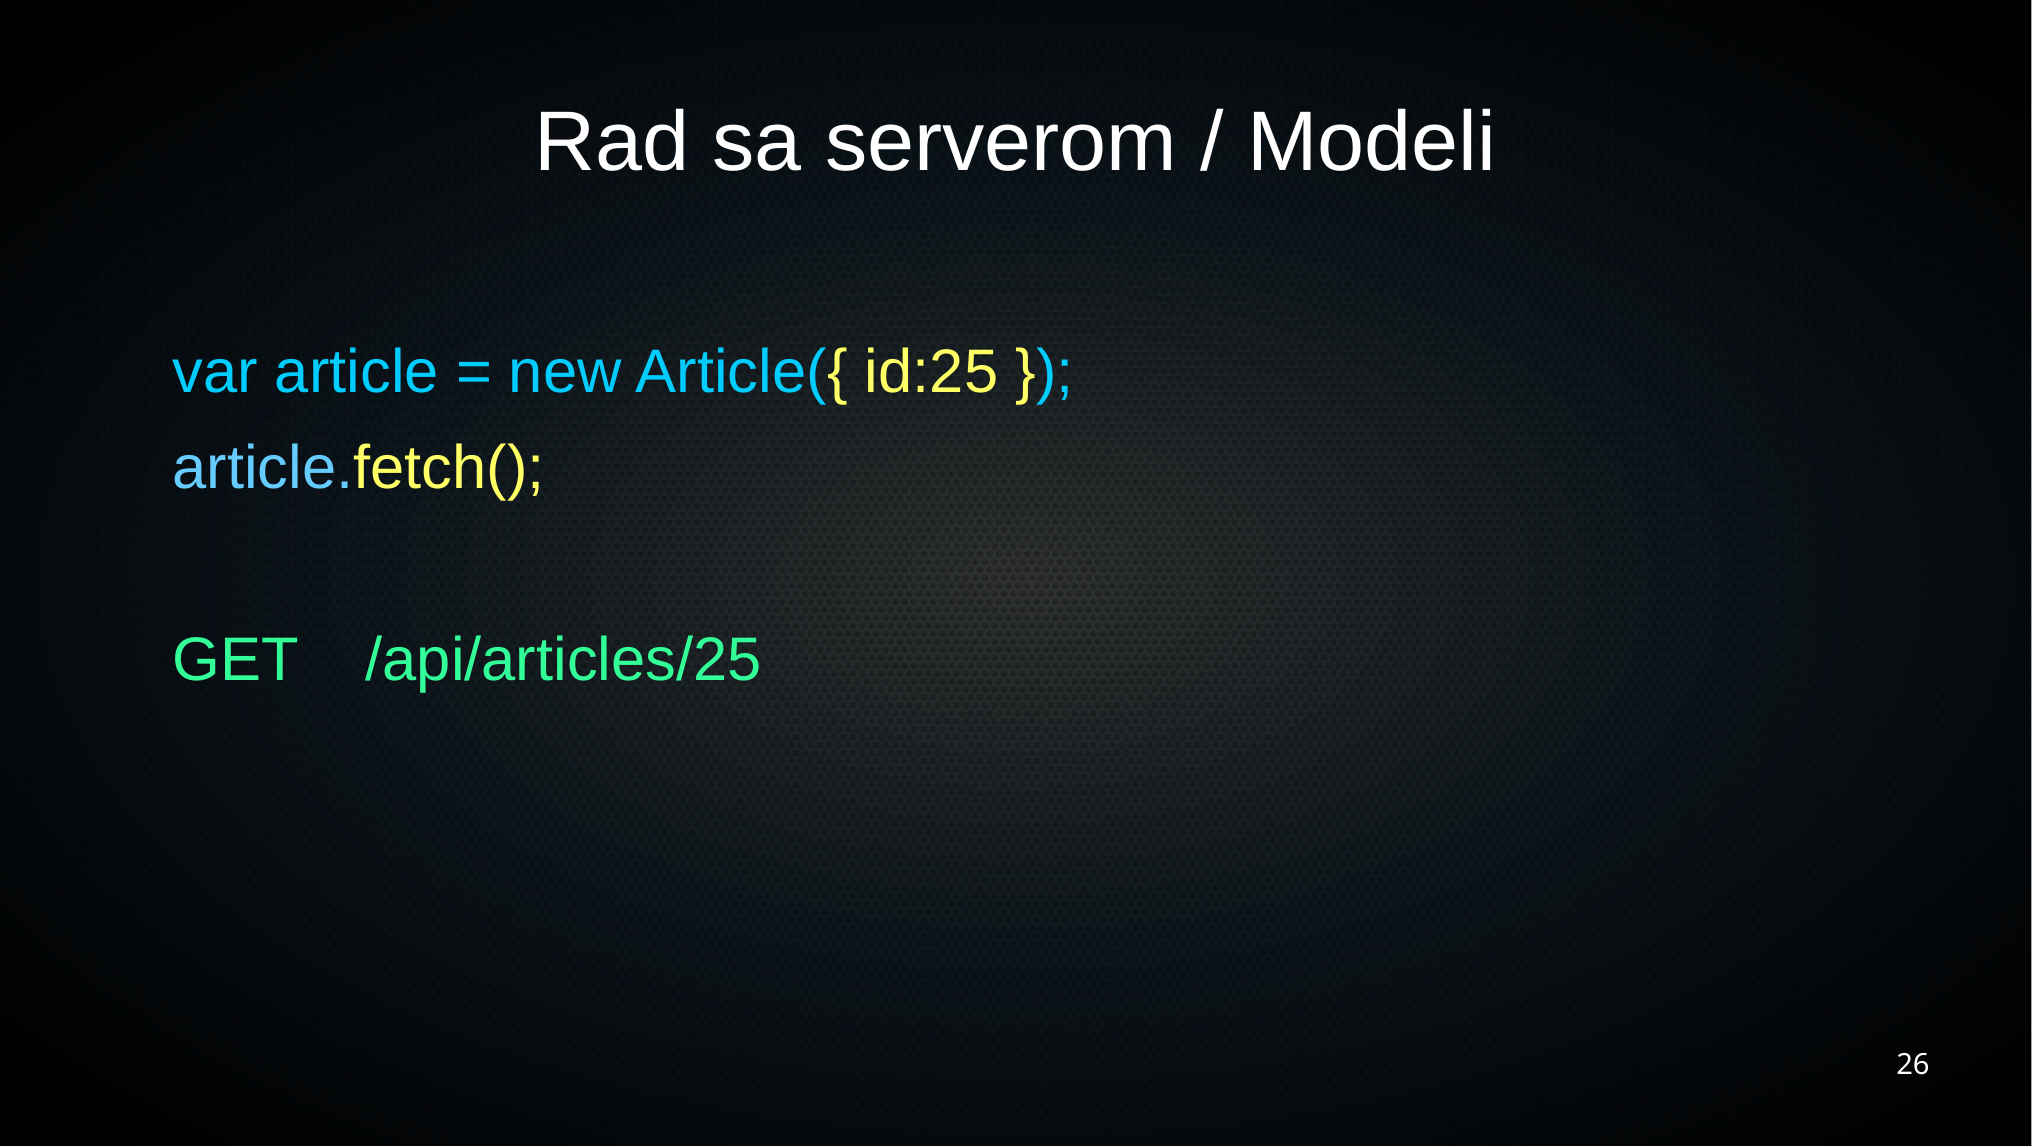

# Rad sa serverom / Modeli
var article = new Article({ id:25 });
article.fetch();
GET /api/articles/25
26